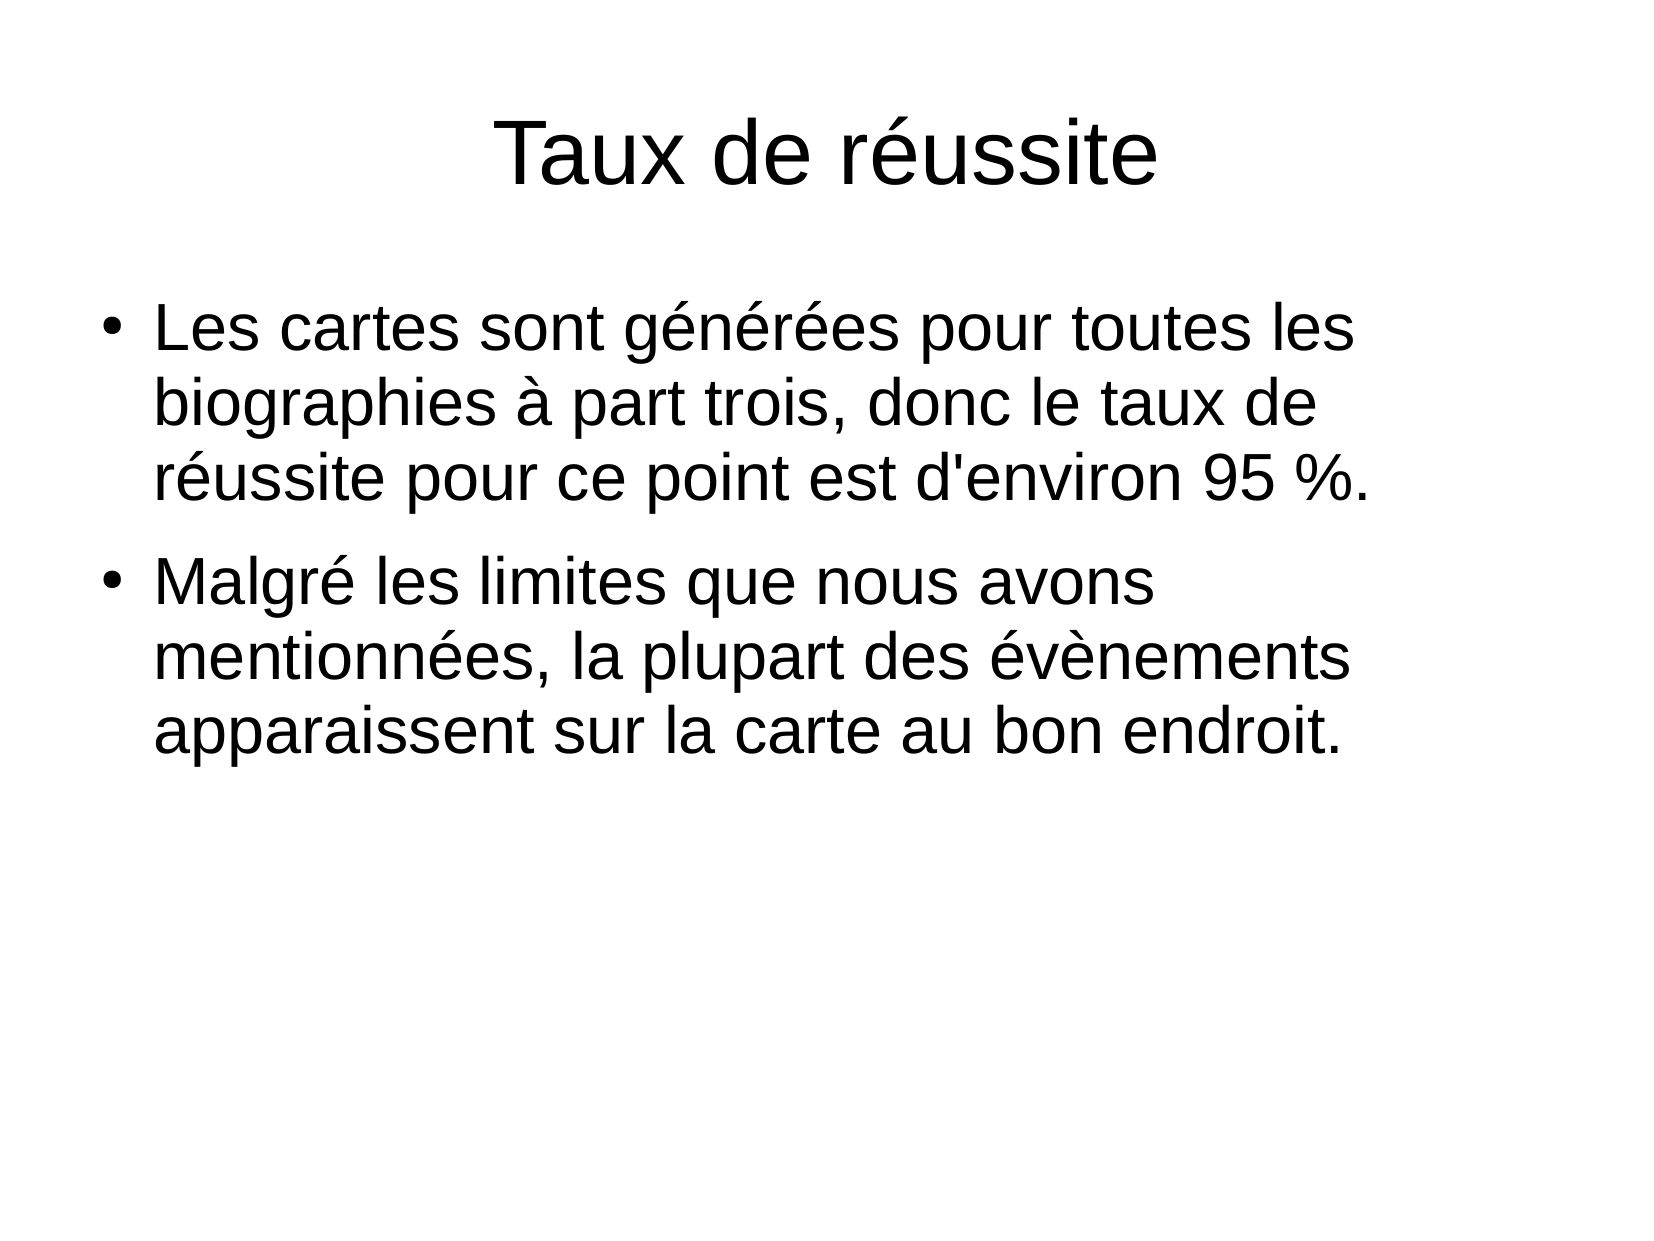

# Taux de réussite
Les cartes sont générées pour toutes les biographies à part trois, donc le taux de réussite pour ce point est d'environ 95 %.
Malgré les limites que nous avons mentionnées, la plupart des évènements apparaissent sur la carte au bon endroit.